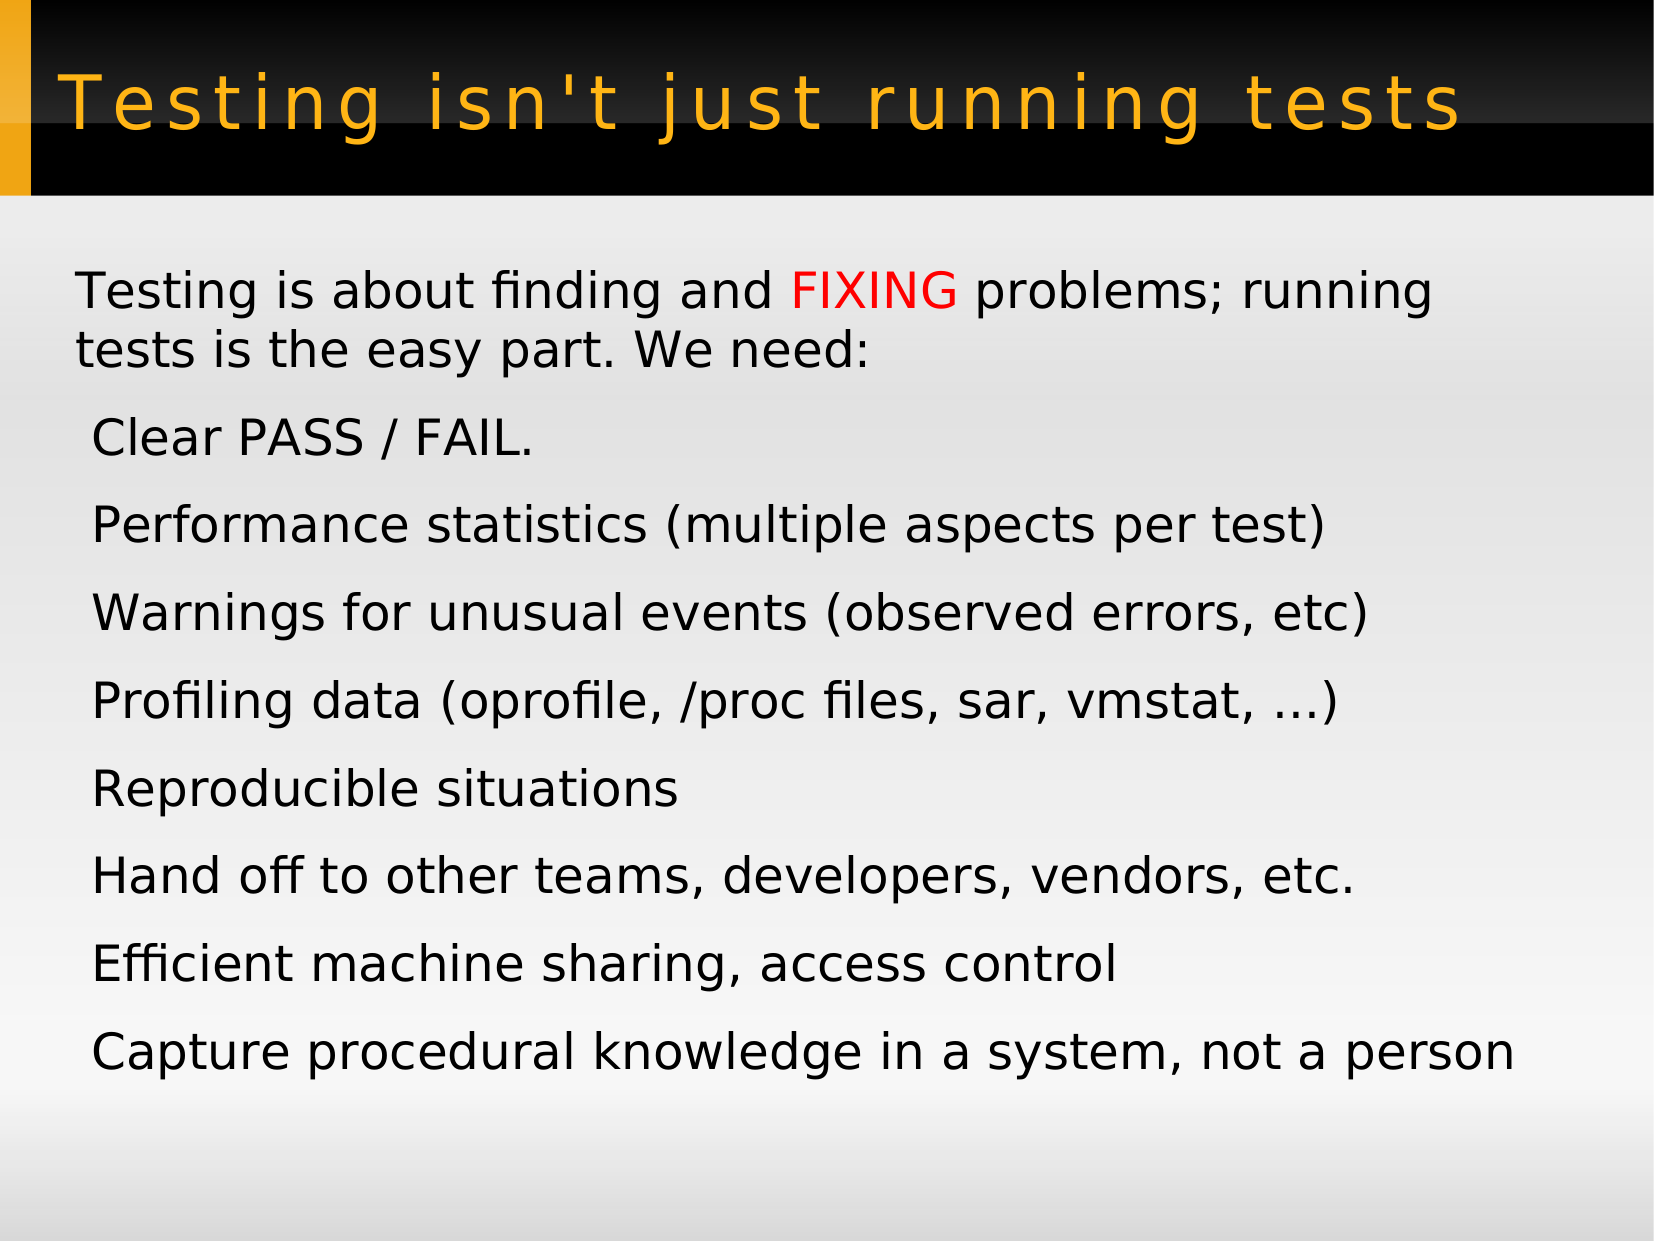

# Testing isn't just running tests
Testing is about finding and FIXING problems; running tests is the easy part. We need:
 Clear PASS / FAIL.
 Performance statistics (multiple aspects per test)
 Warnings for unusual events (observed errors, etc)
 Profiling data (oprofile, /proc files, sar, vmstat, ...)
 Reproducible situations
 Hand off to other teams, developers, vendors, etc.
 Efficient machine sharing, access control
 Capture procedural knowledge in a system, not a person